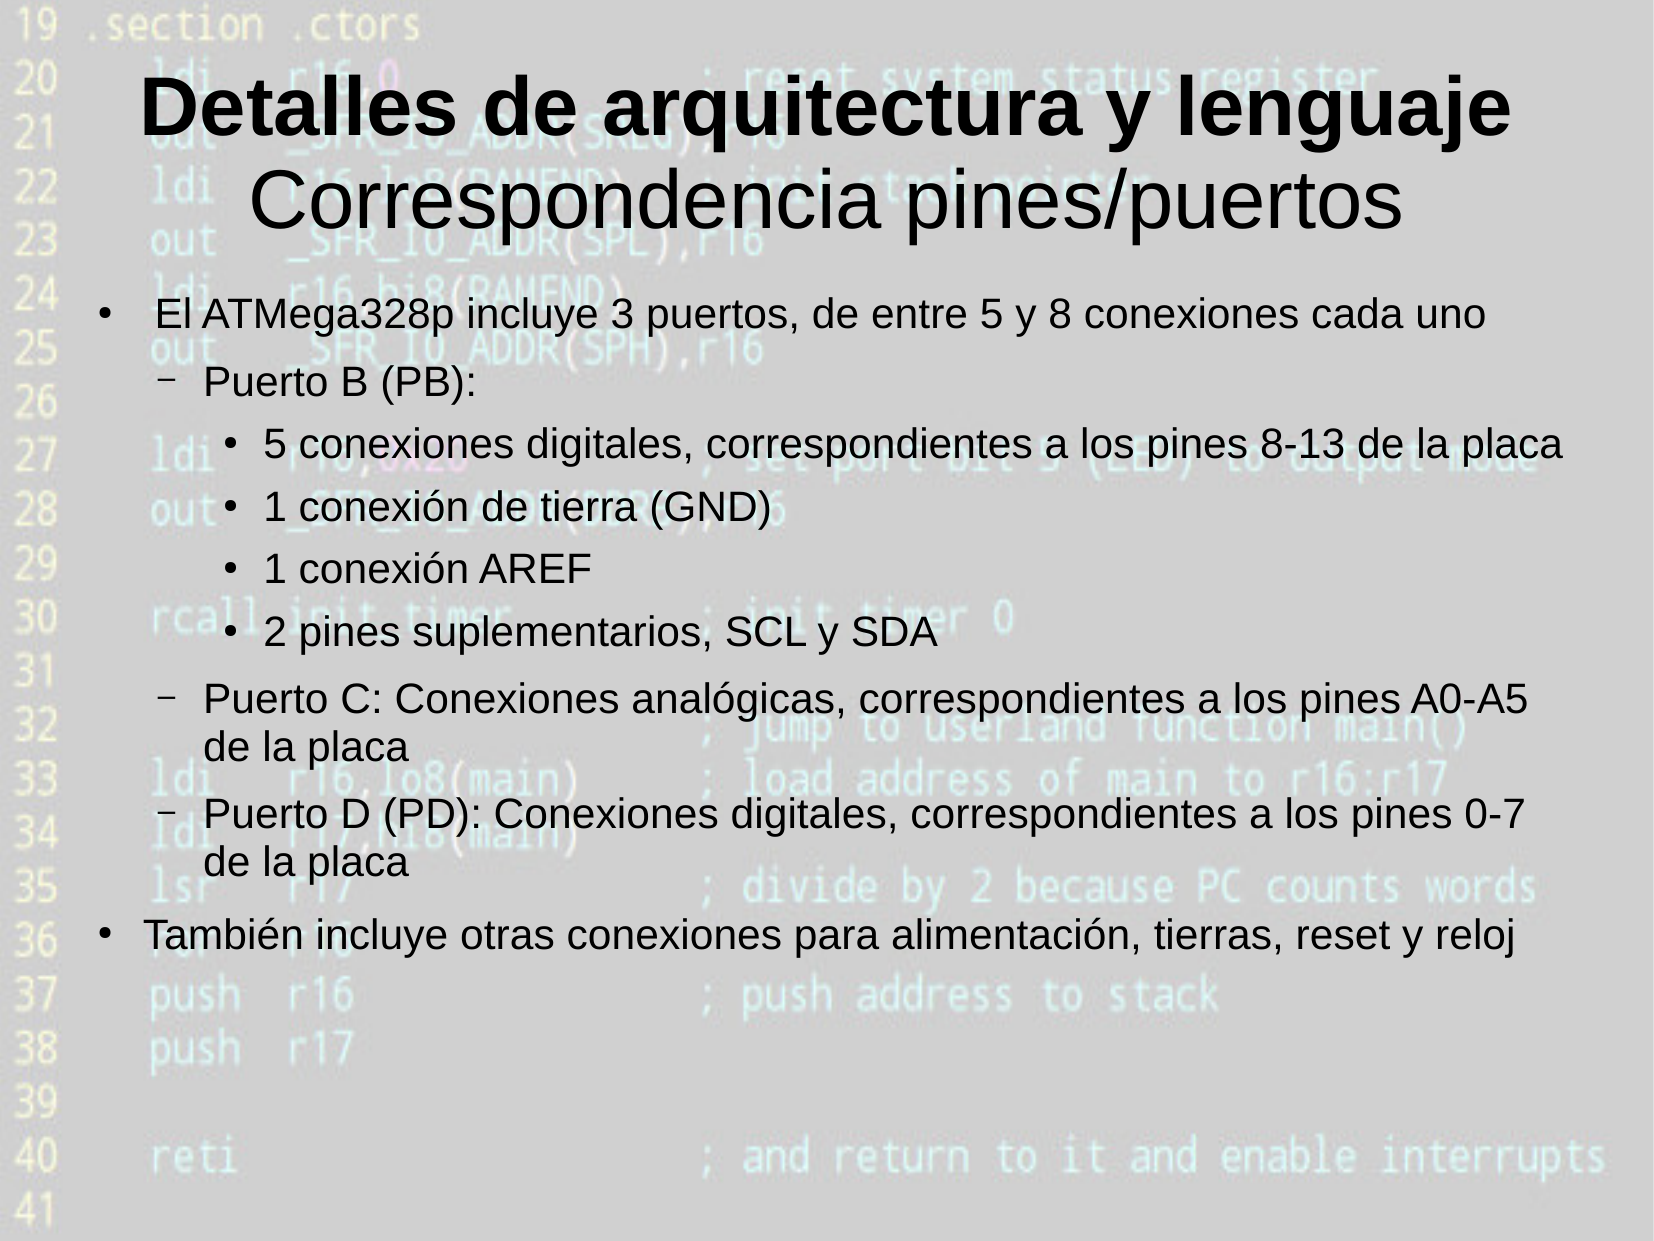

# Detalles de arquitectura y lenguaje Correspondencia pines/puertos
 El ATMega328p incluye 3 puertos, de entre 5 y 8 conexiones cada uno
Puerto B (PB):
5 conexiones digitales, correspondientes a los pines 8-13 de la placa
1 conexión de tierra (GND)
1 conexión AREF
2 pines suplementarios, SCL y SDA
Puerto C: Conexiones analógicas, correspondientes a los pines A0-A5 de la placa
Puerto D (PD): Conexiones digitales, correspondientes a los pines 0-7 de la placa
También incluye otras conexiones para alimentación, tierras, reset y reloj